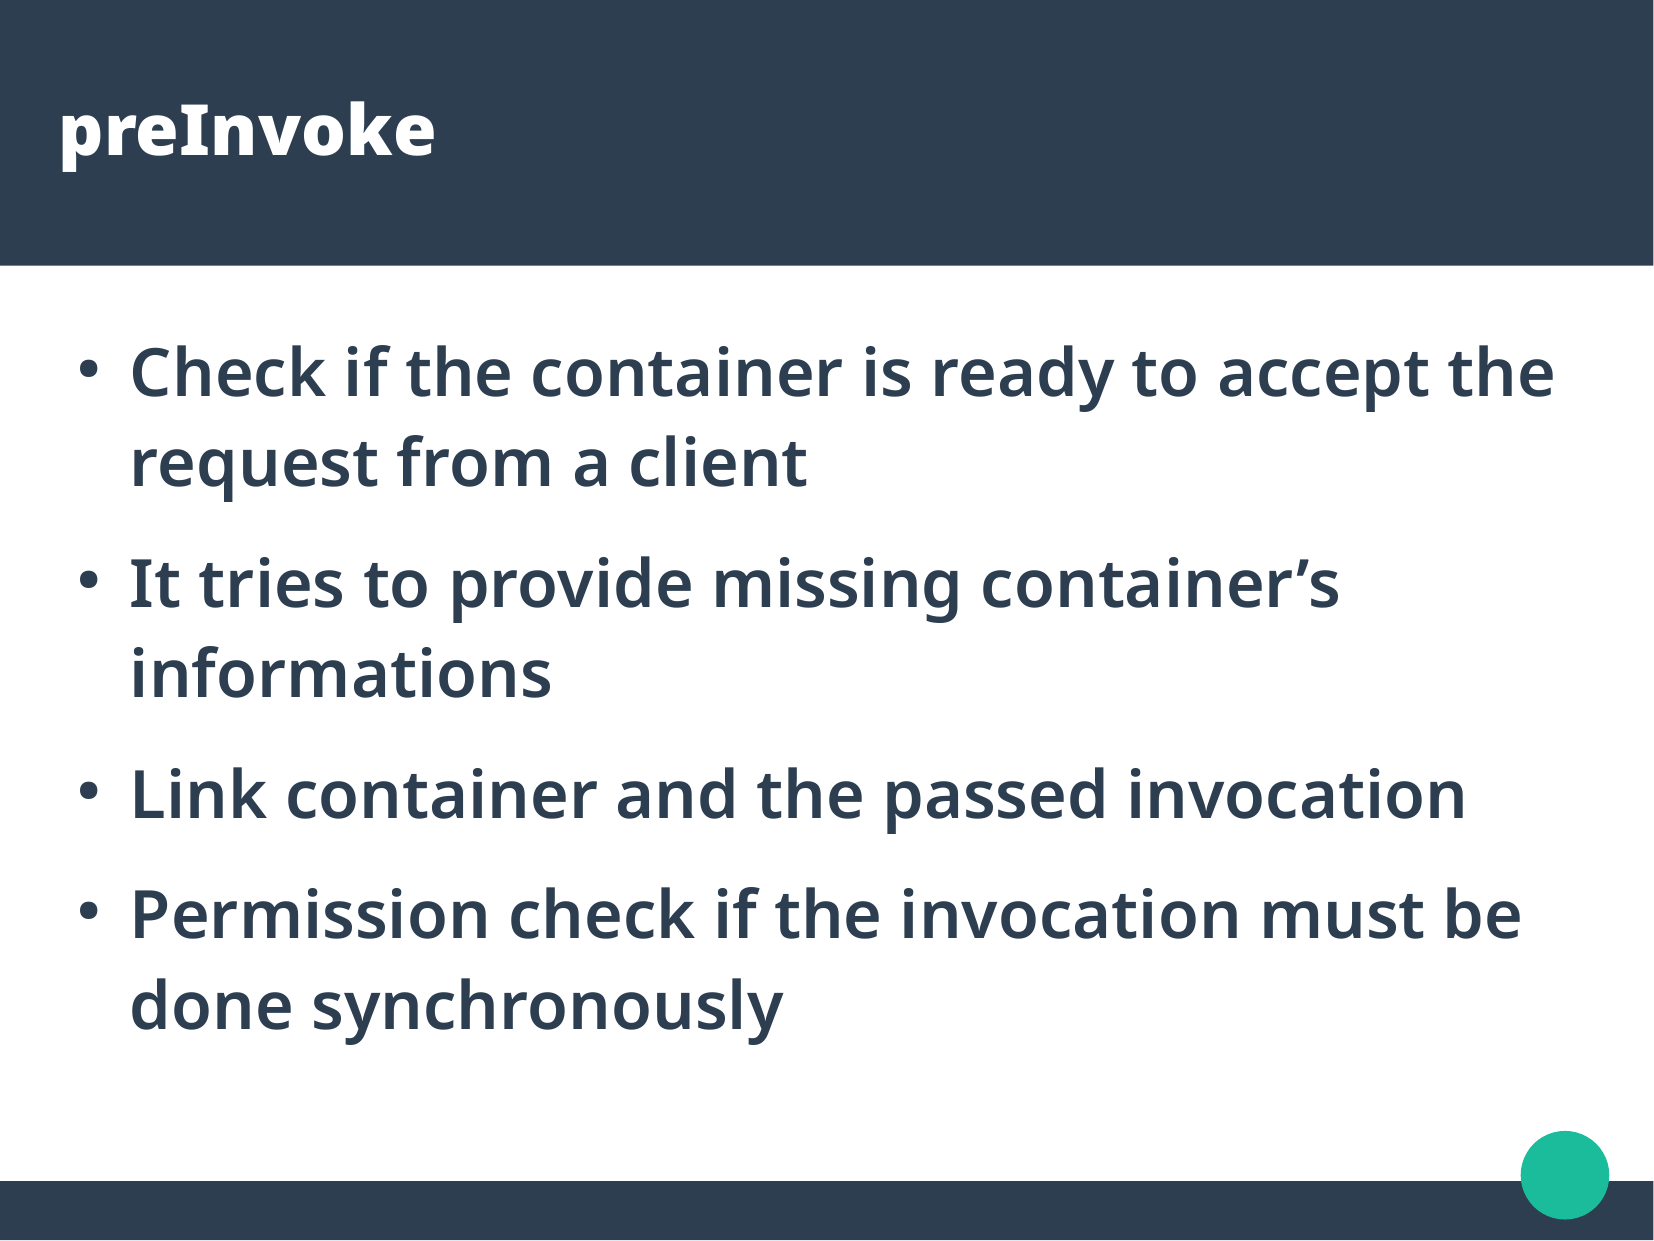

# preInvoke
Check if the container is ready to accept the request from a client
It tries to provide missing container’s informations
Link container and the passed invocation
Permission check if the invocation must be done synchronously